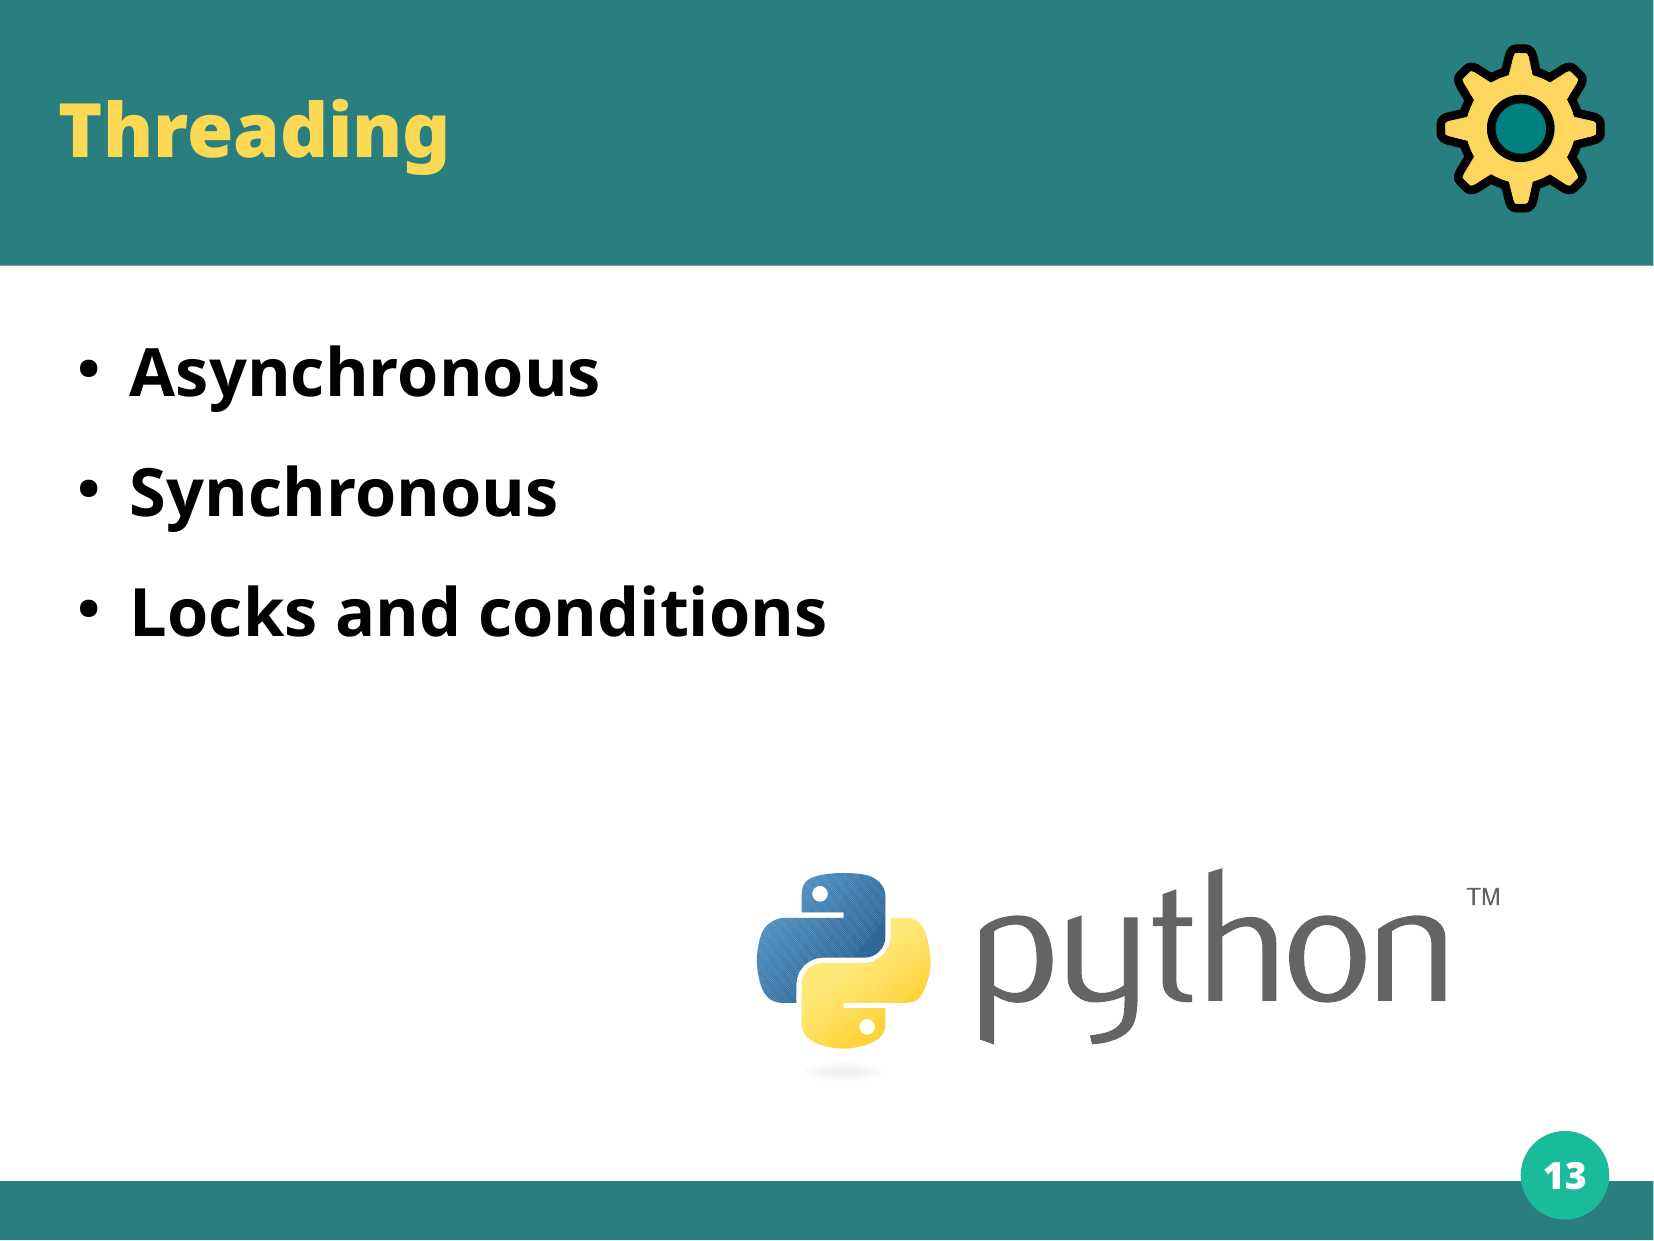

# Threading
Asynchronous
Synchronous
Locks and conditions
13